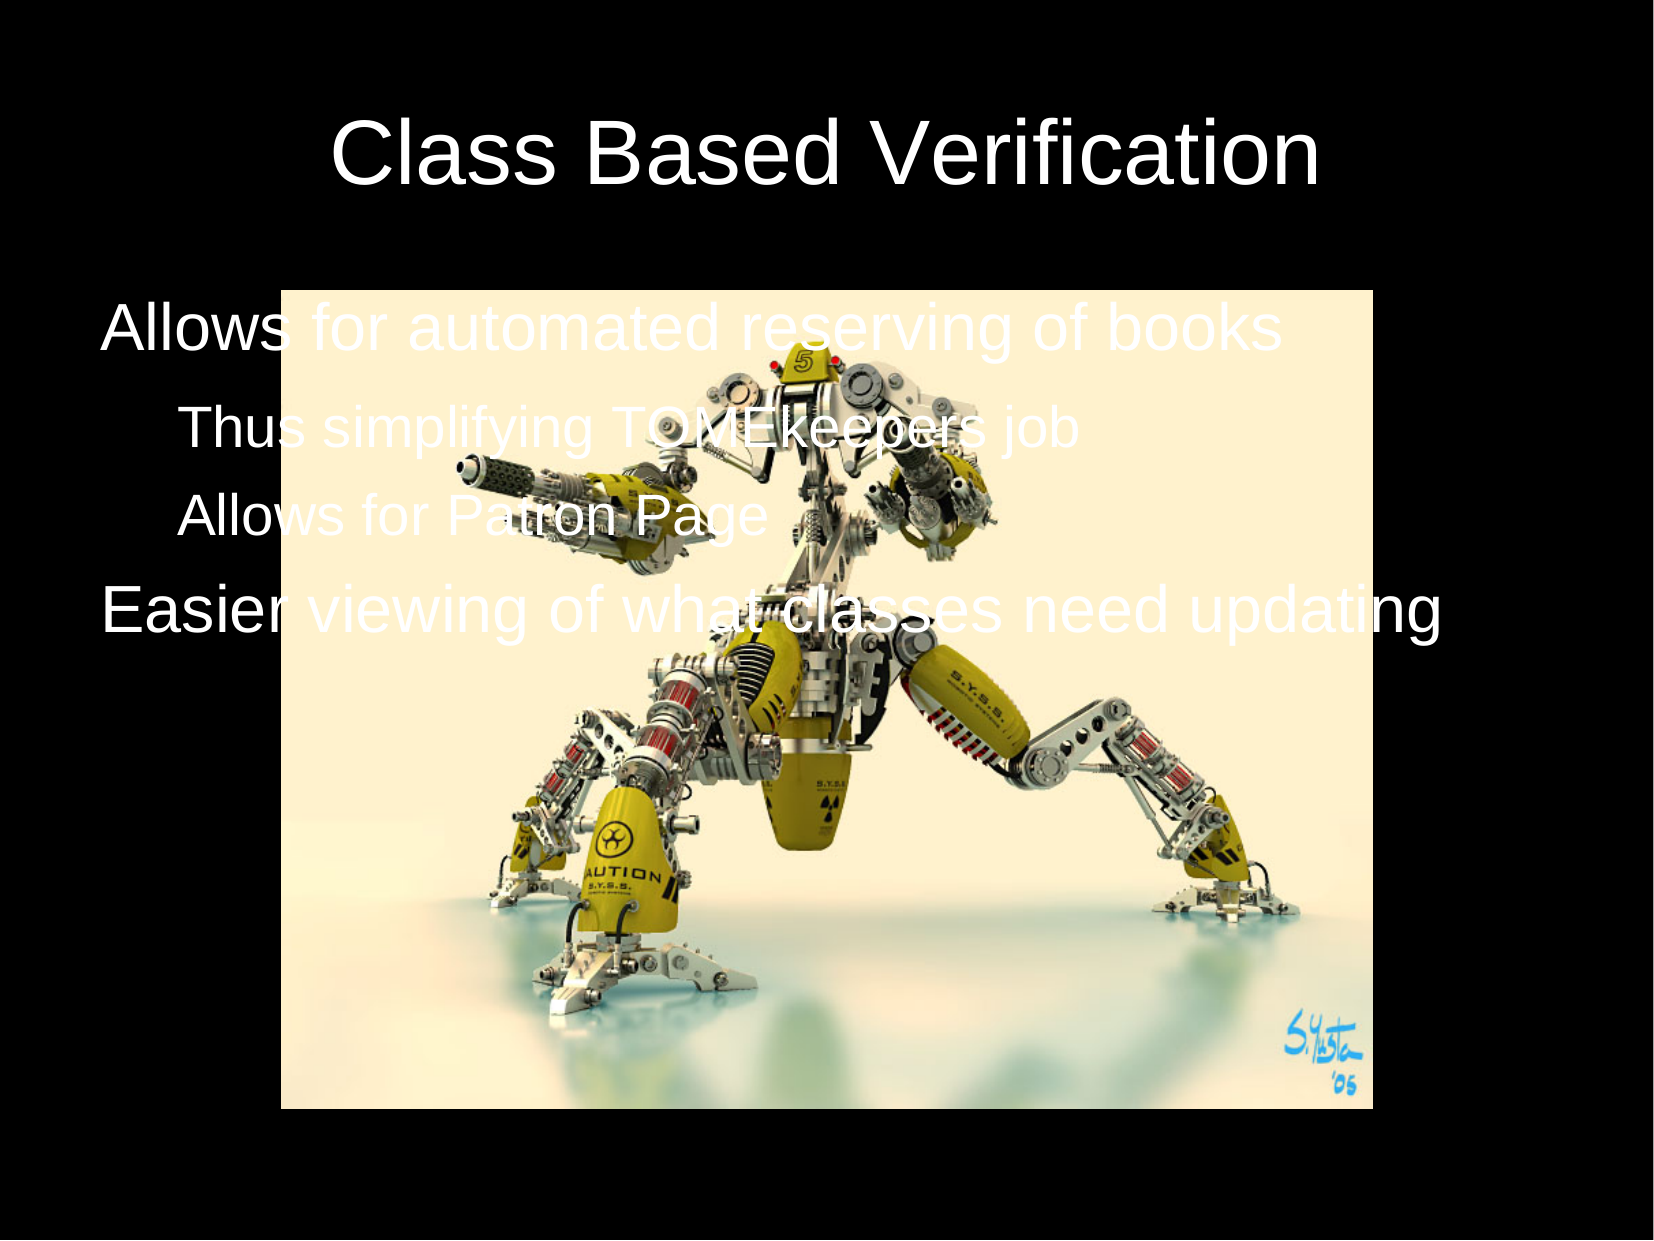

# Class Based Verification
Allows for automated reserving of books
Thus simplifying TOMEkeepers job
Allows for Patron Page
Easier viewing of what classes need updating